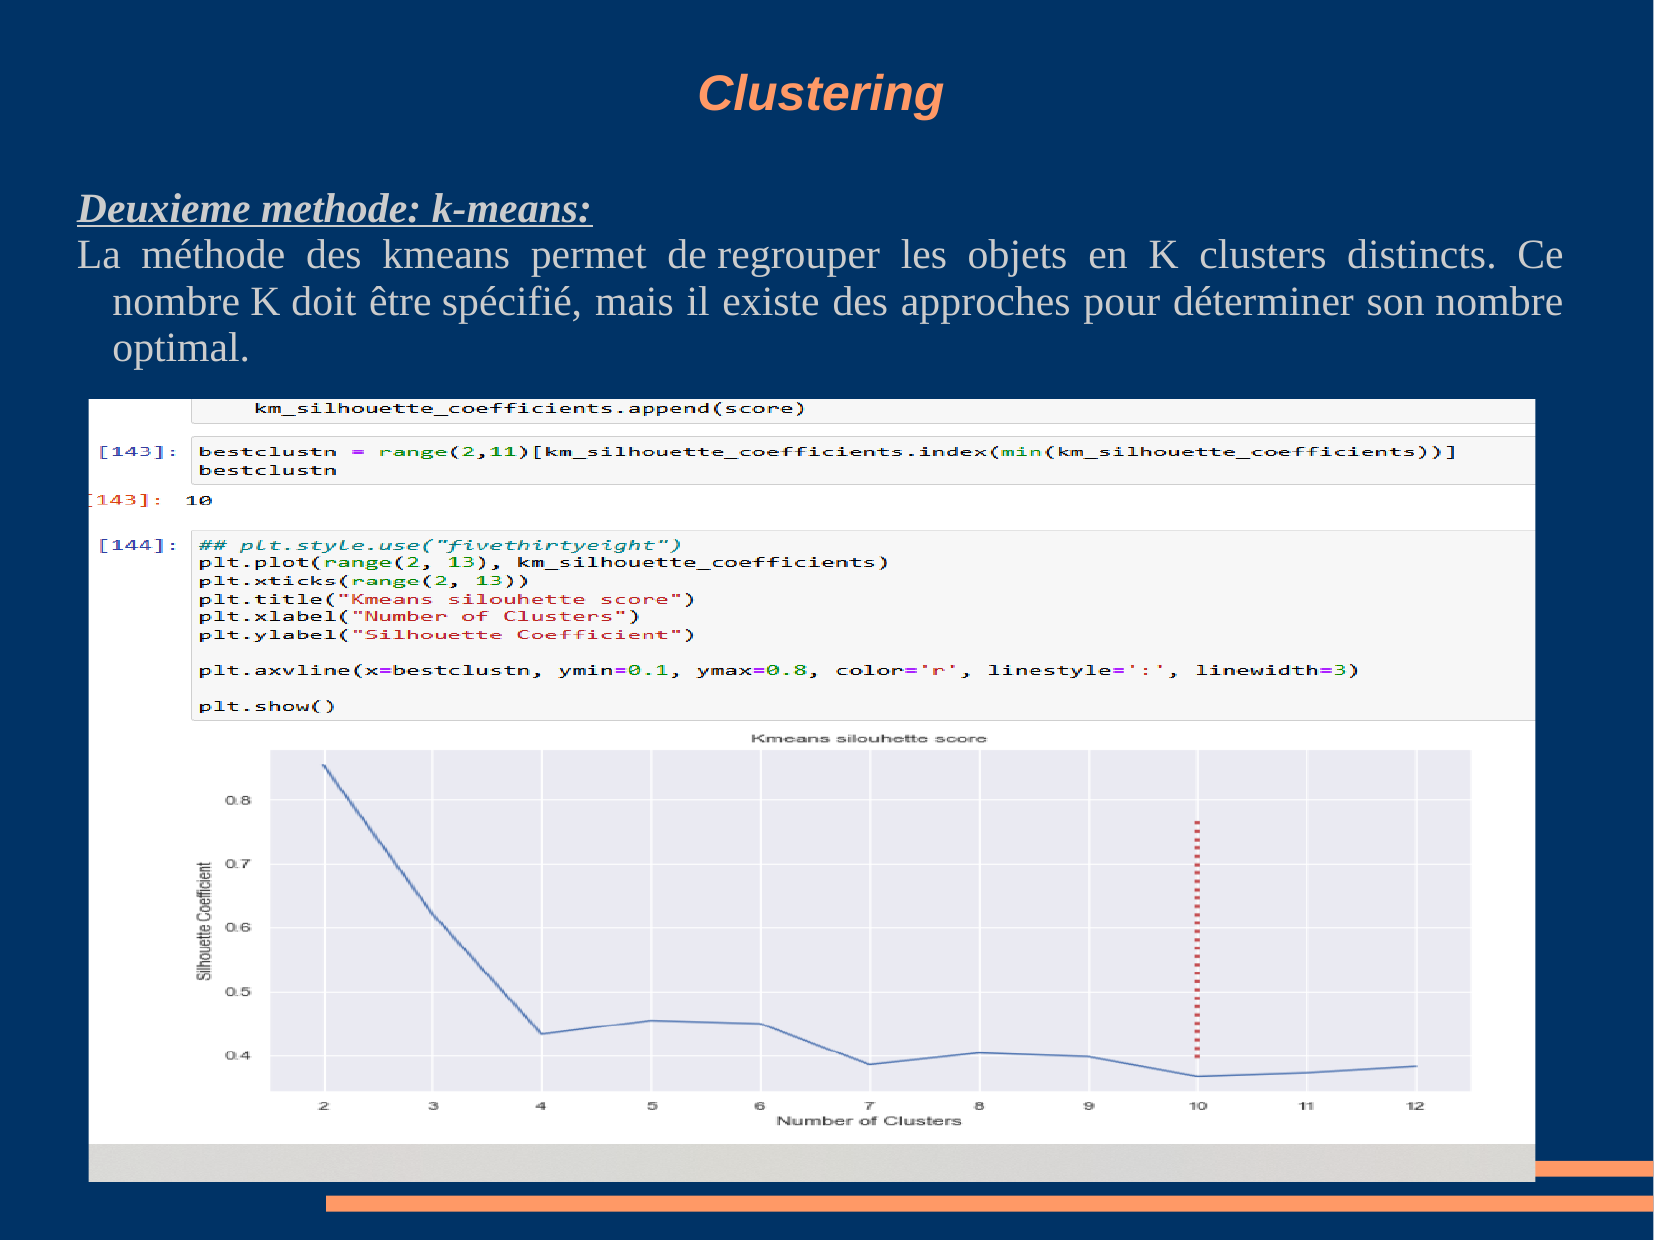

# Clustering
Deuxieme methode: k-means:
La méthode des kmeans permet de regrouper les objets  en K clusters distincts. Ce nombre K doit être spécifié, mais il existe des approches pour déterminer son nombre optimal.